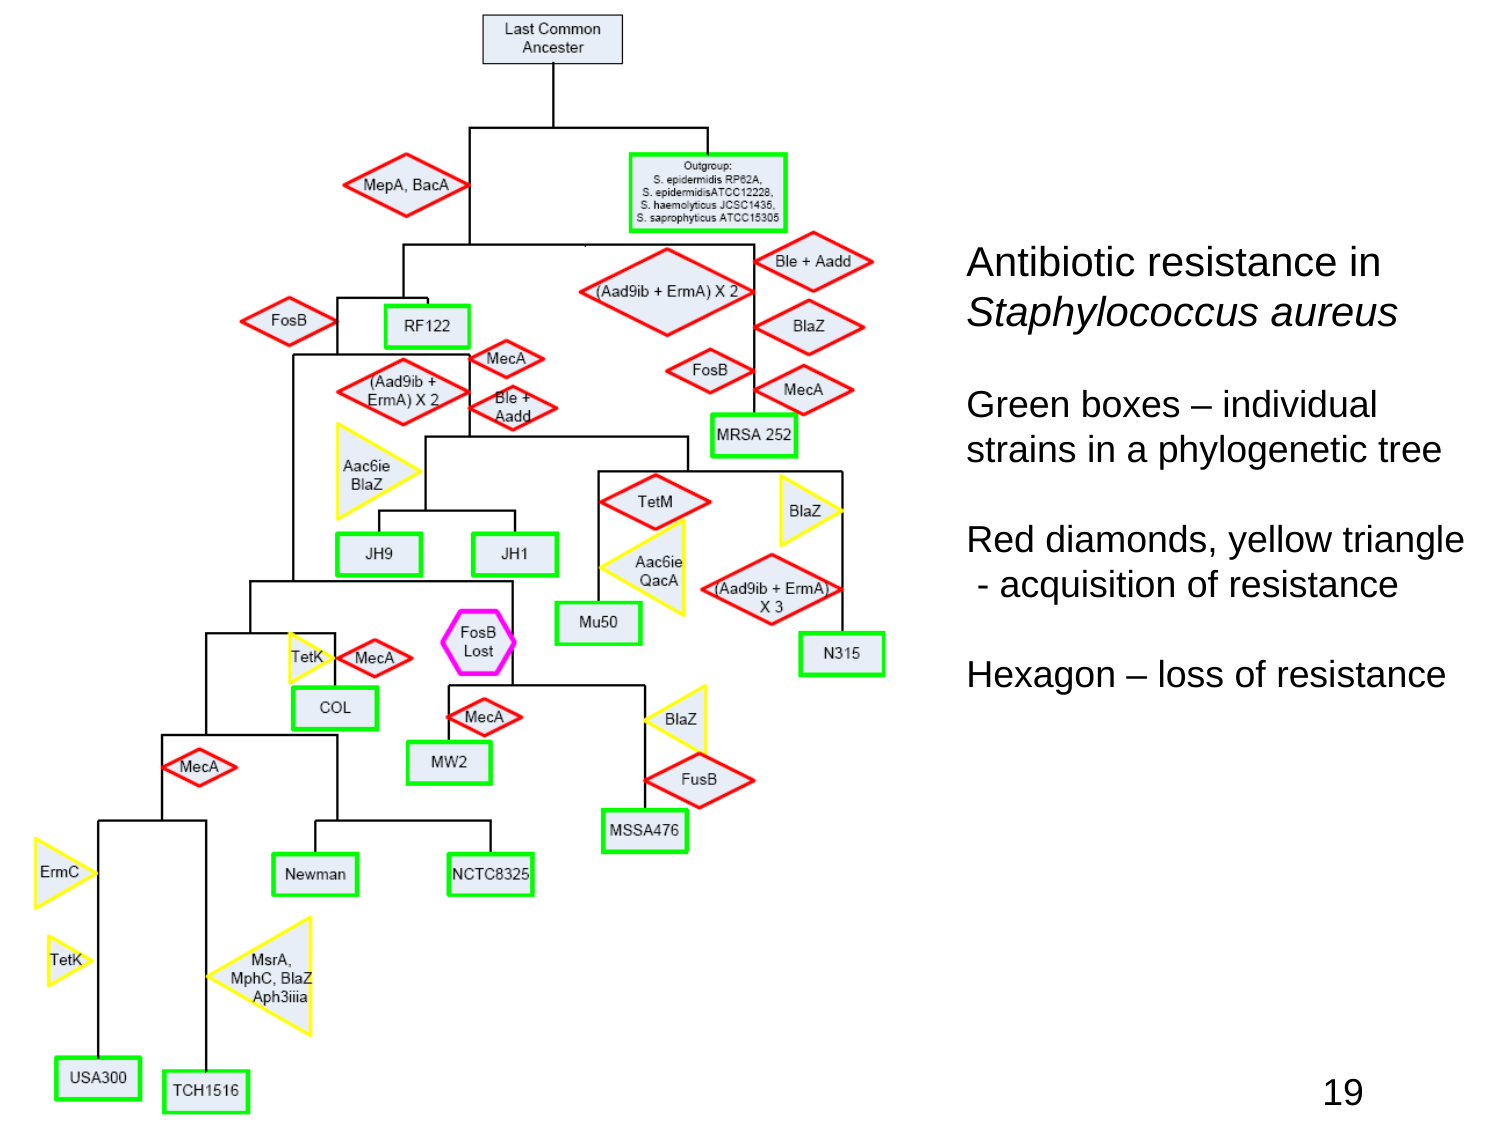

Antibiotic resistance in
Staphylococcus aureus
Green boxes – individual
strains in a phylogenetic tree
Red diamonds, yellow triangle
 - acquisition of resistance
Hexagon – loss of resistance
CMSC423 Fall 2008
19